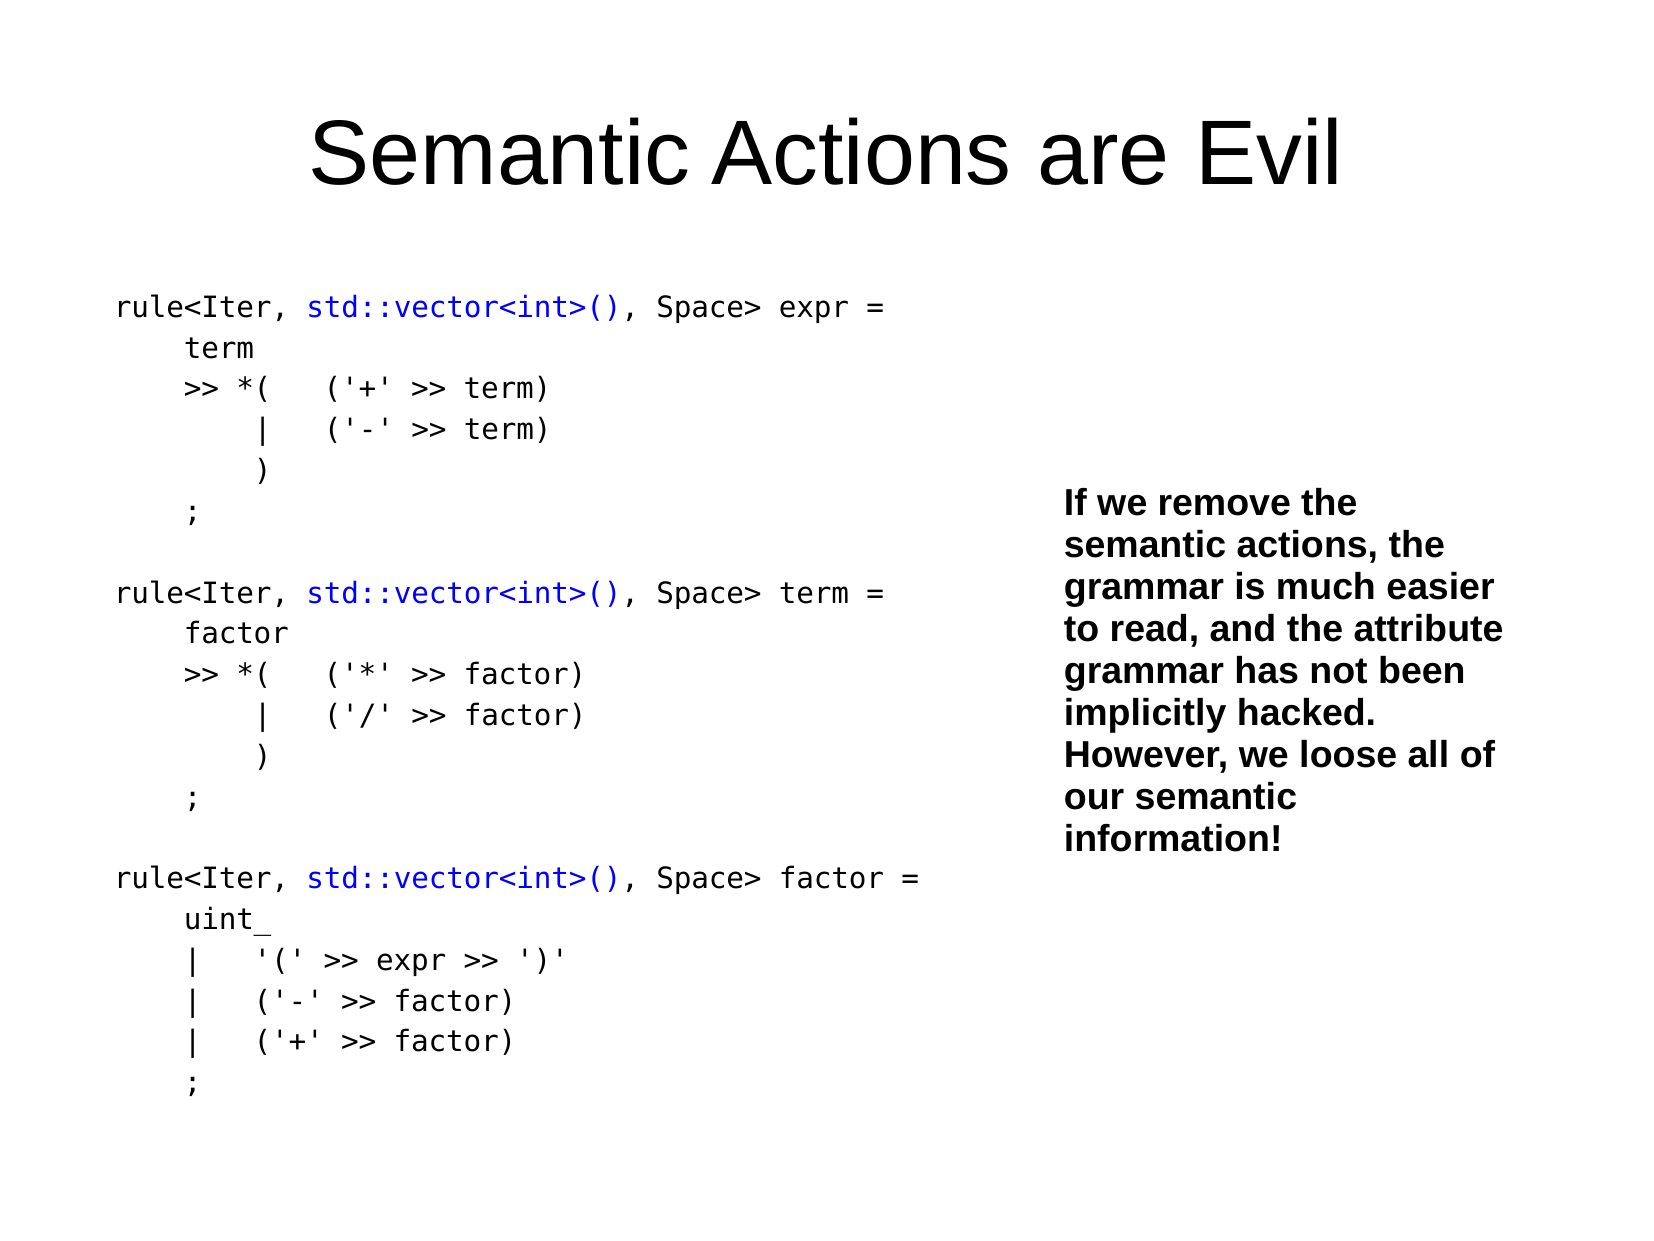

# Semantic Actions are Evil
rule<Iter, std::vector<int>(), Space> expr =
 term
 >> *( ('+' >> term)
 | ('-' >> term)
 )
 ;
rule<Iter, std::vector<int>(), Space> term =
 factor
 >> *( ('*' >> factor)
 | ('/' >> factor)
 )
 ;
rule<Iter, std::vector<int>(), Space> factor =
 uint_
 | '(' >> expr >> ')'
 | ('-' >> factor)
 | ('+' >> factor)
 ;
If we remove the semantic actions, the grammar is much easier to read, and the attribute grammar has not been implicitly hacked. However, we loose all of our semantic information!